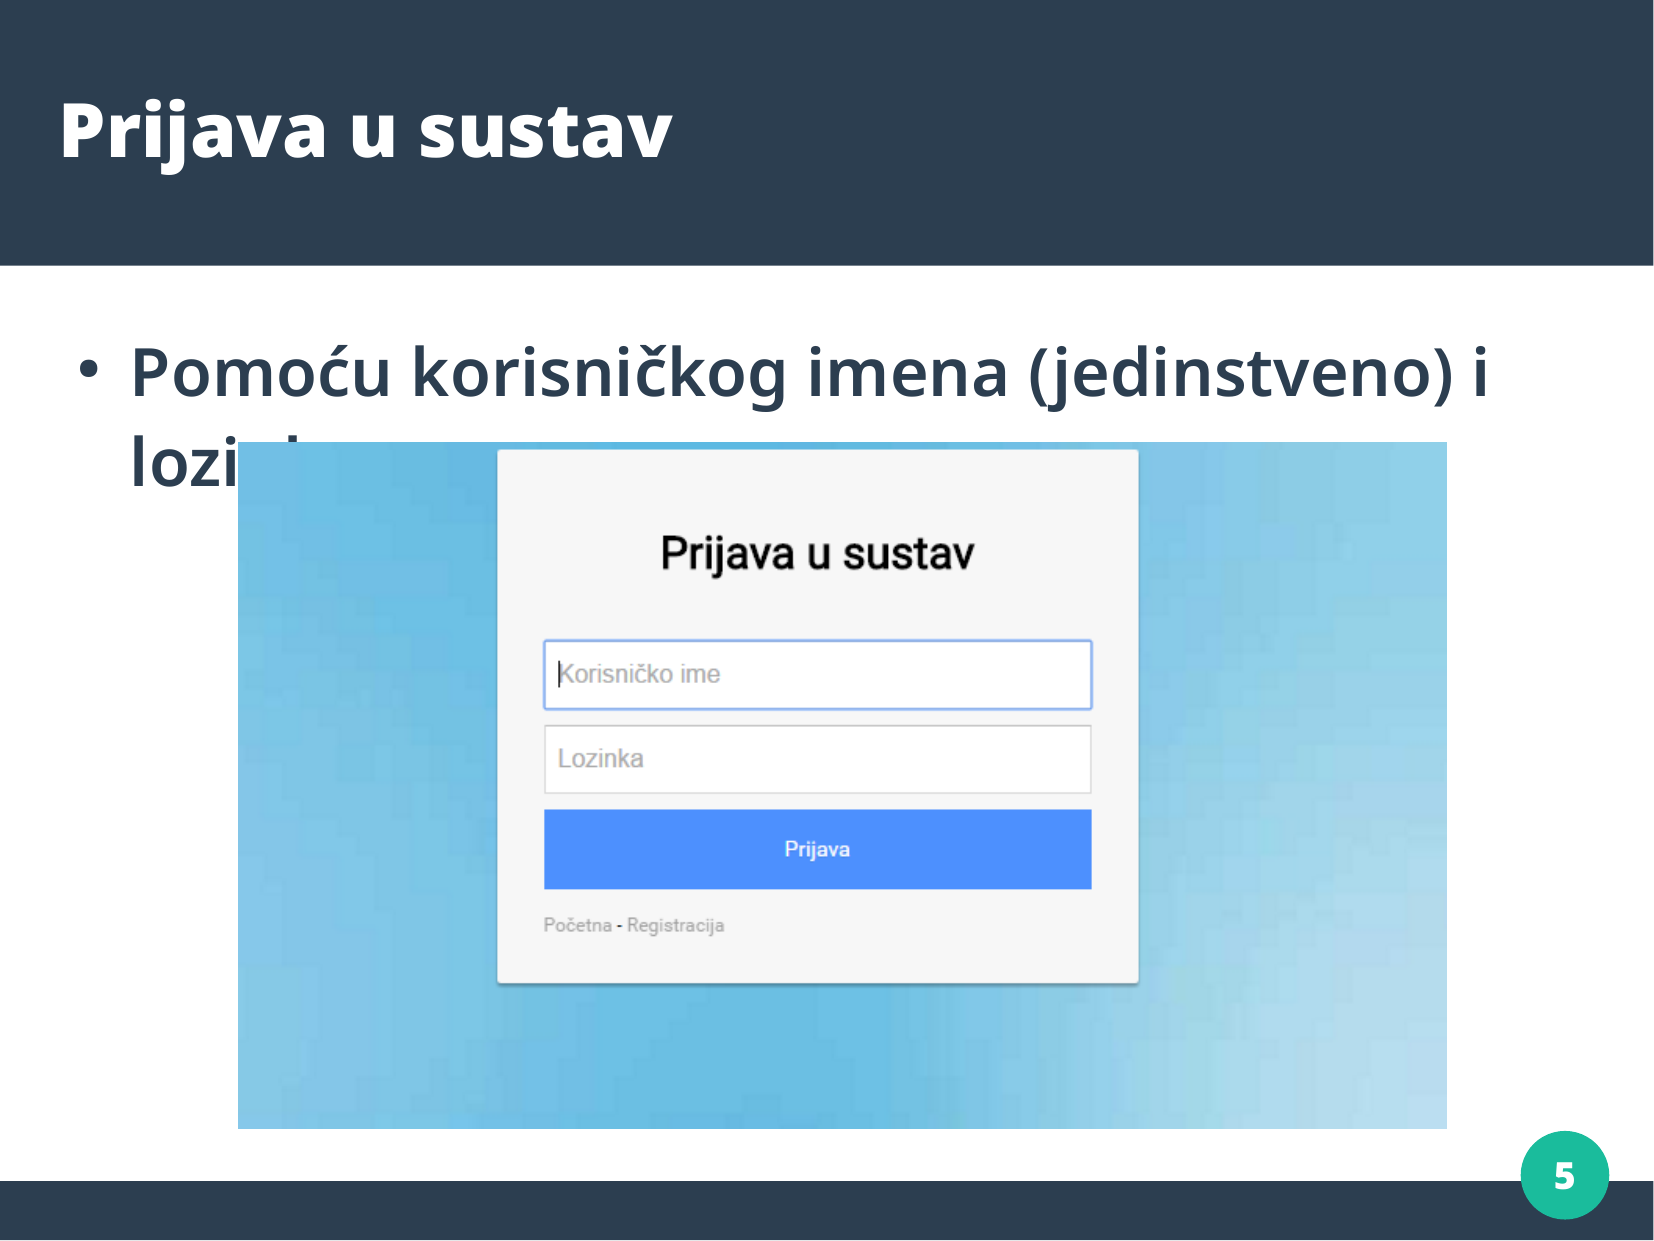

# Prijava u sustav
Pomoću korisničkog imena (jedinstveno) i lozinke
5